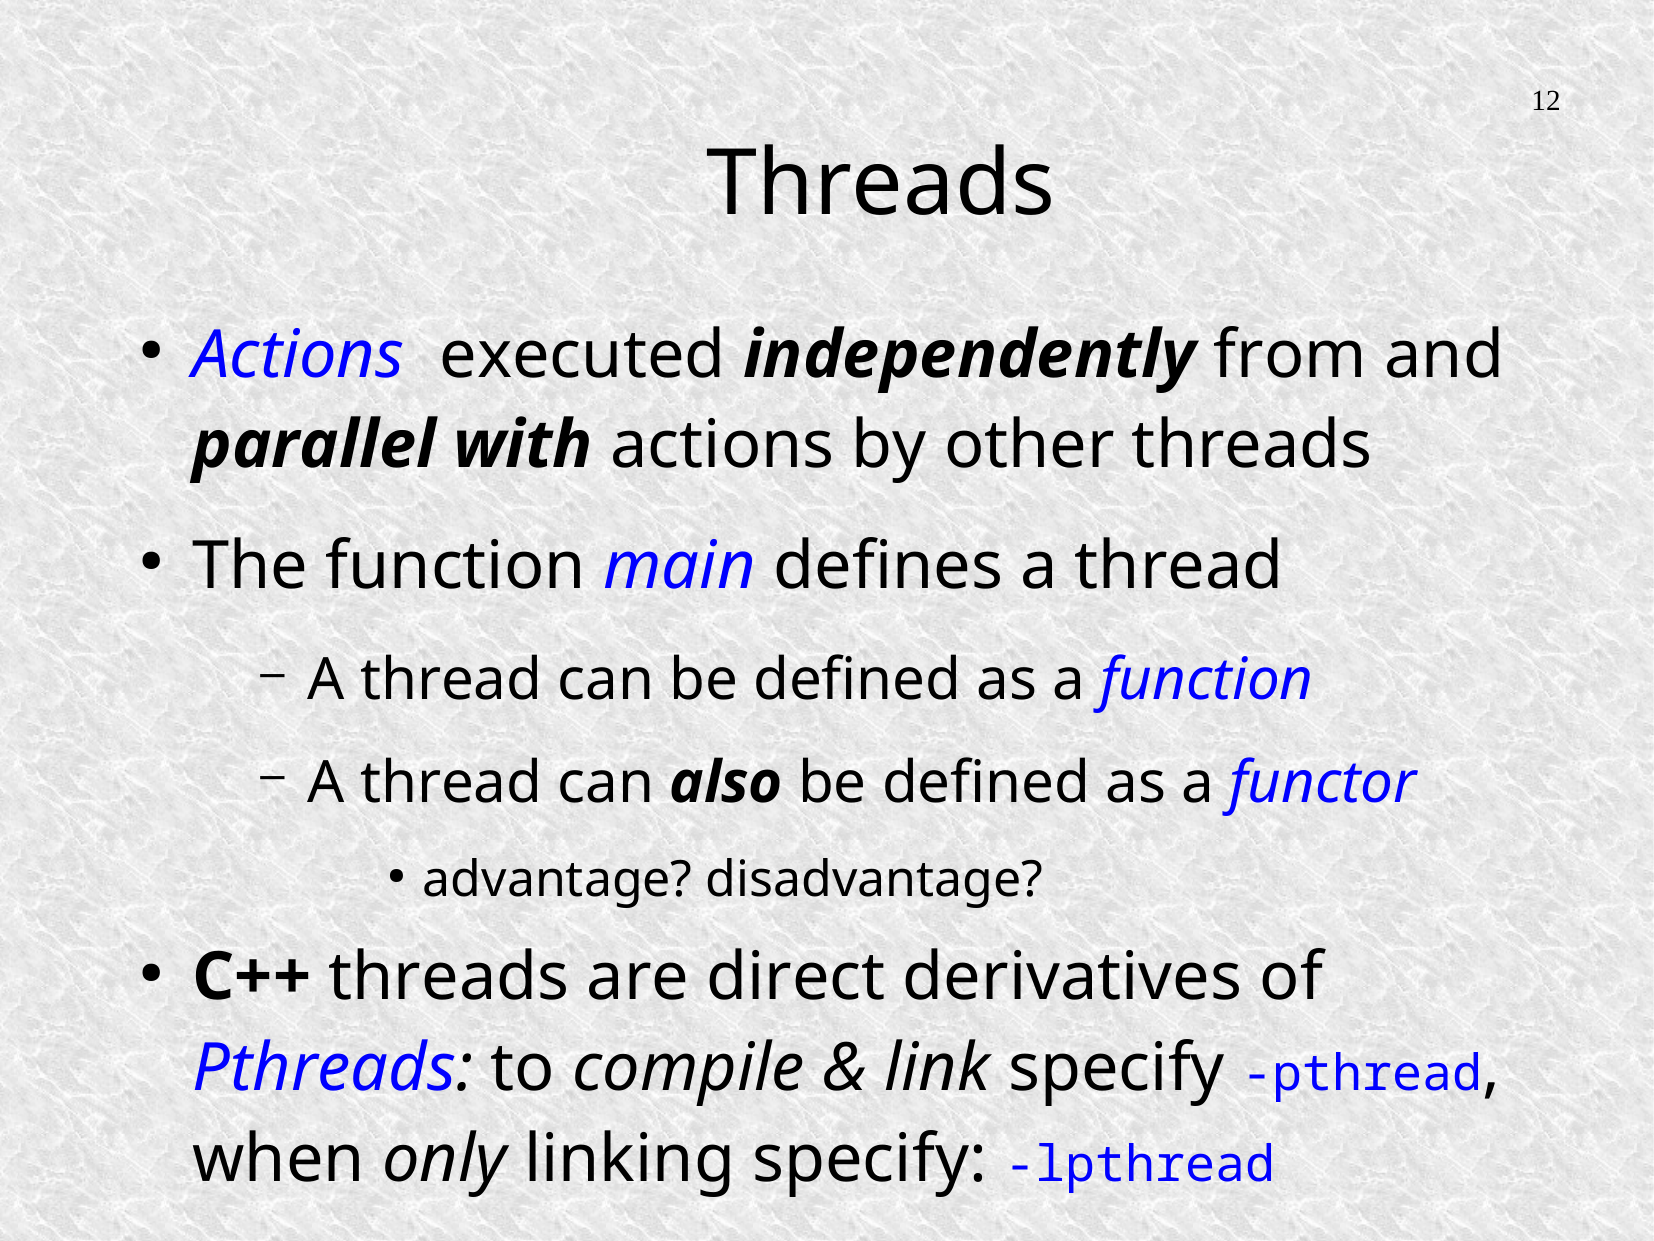

# Threads
12
Actions executed independently from and parallel with actions by other threads
The function main defines a thread
A thread can be defined as a function
A thread can also be defined as a functor
advantage? disadvantage?
C++ threads are direct derivatives of Pthreads: to compile & link specify -pthread, when only linking specify: -lpthread